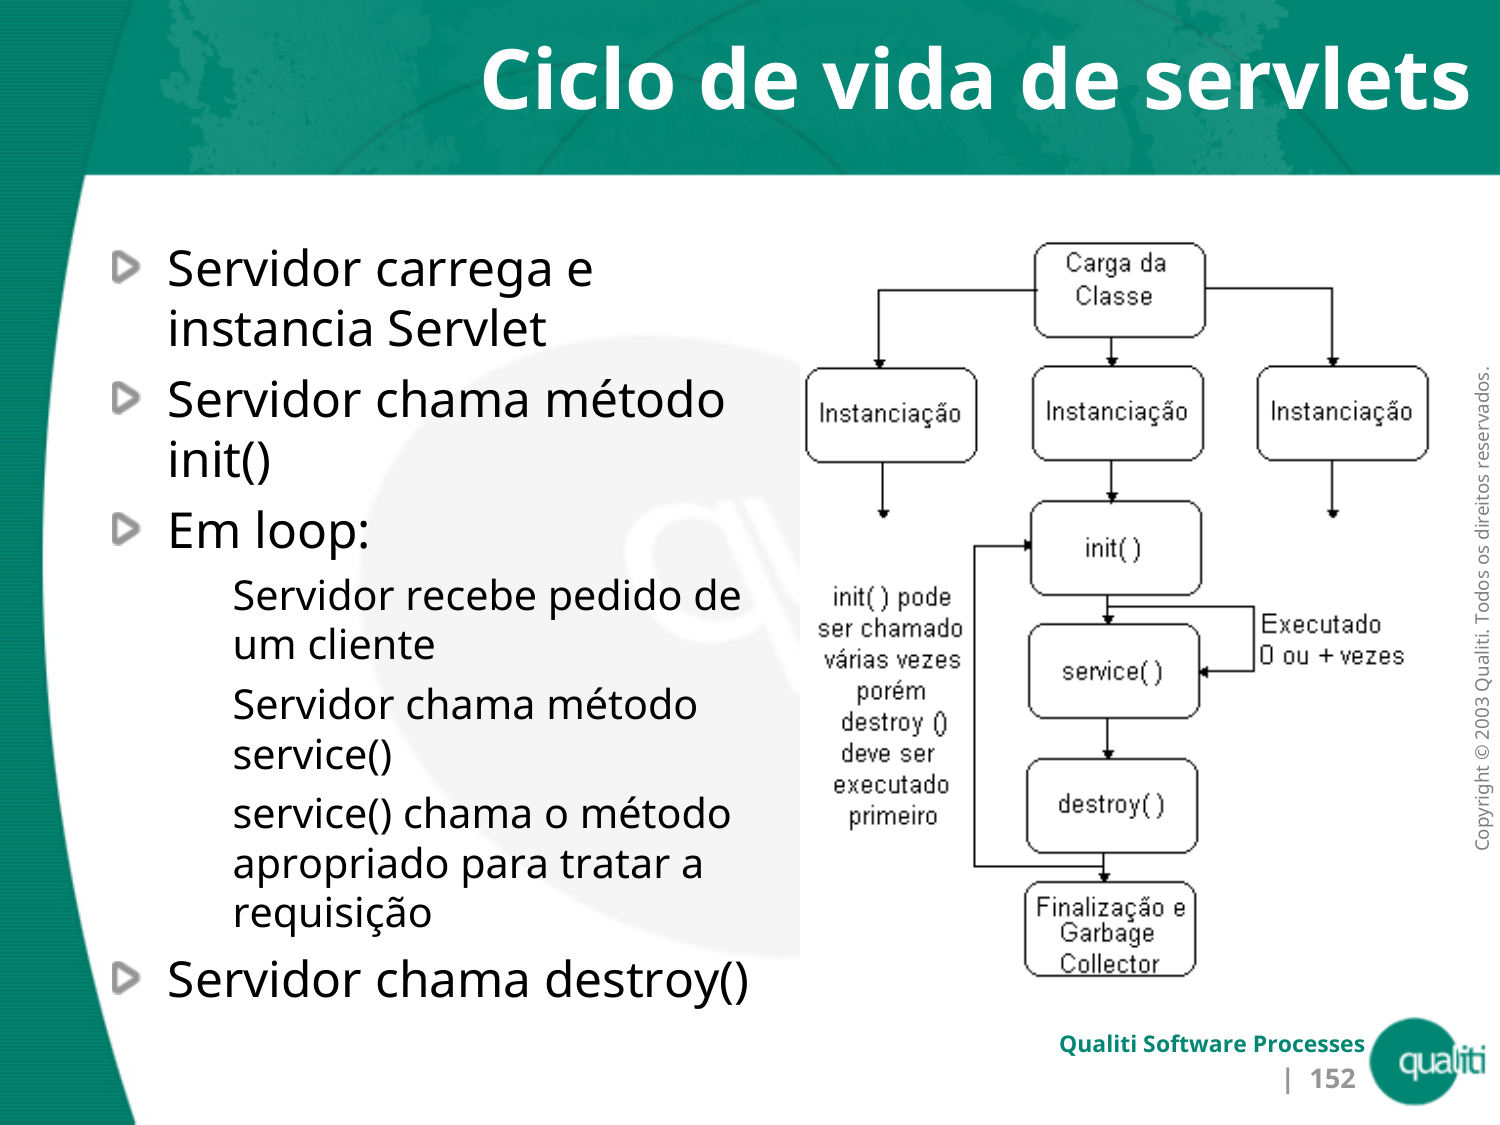

# Ciclo de vida de servlets
Servidor carrega e instancia Servlet
Servidor chama método init()‏
Em loop:
Servidor recebe pedido de um cliente
Servidor chama método service()‏
service() chama o método apropriado para tratar a requisição
Servidor chama destroy()‏